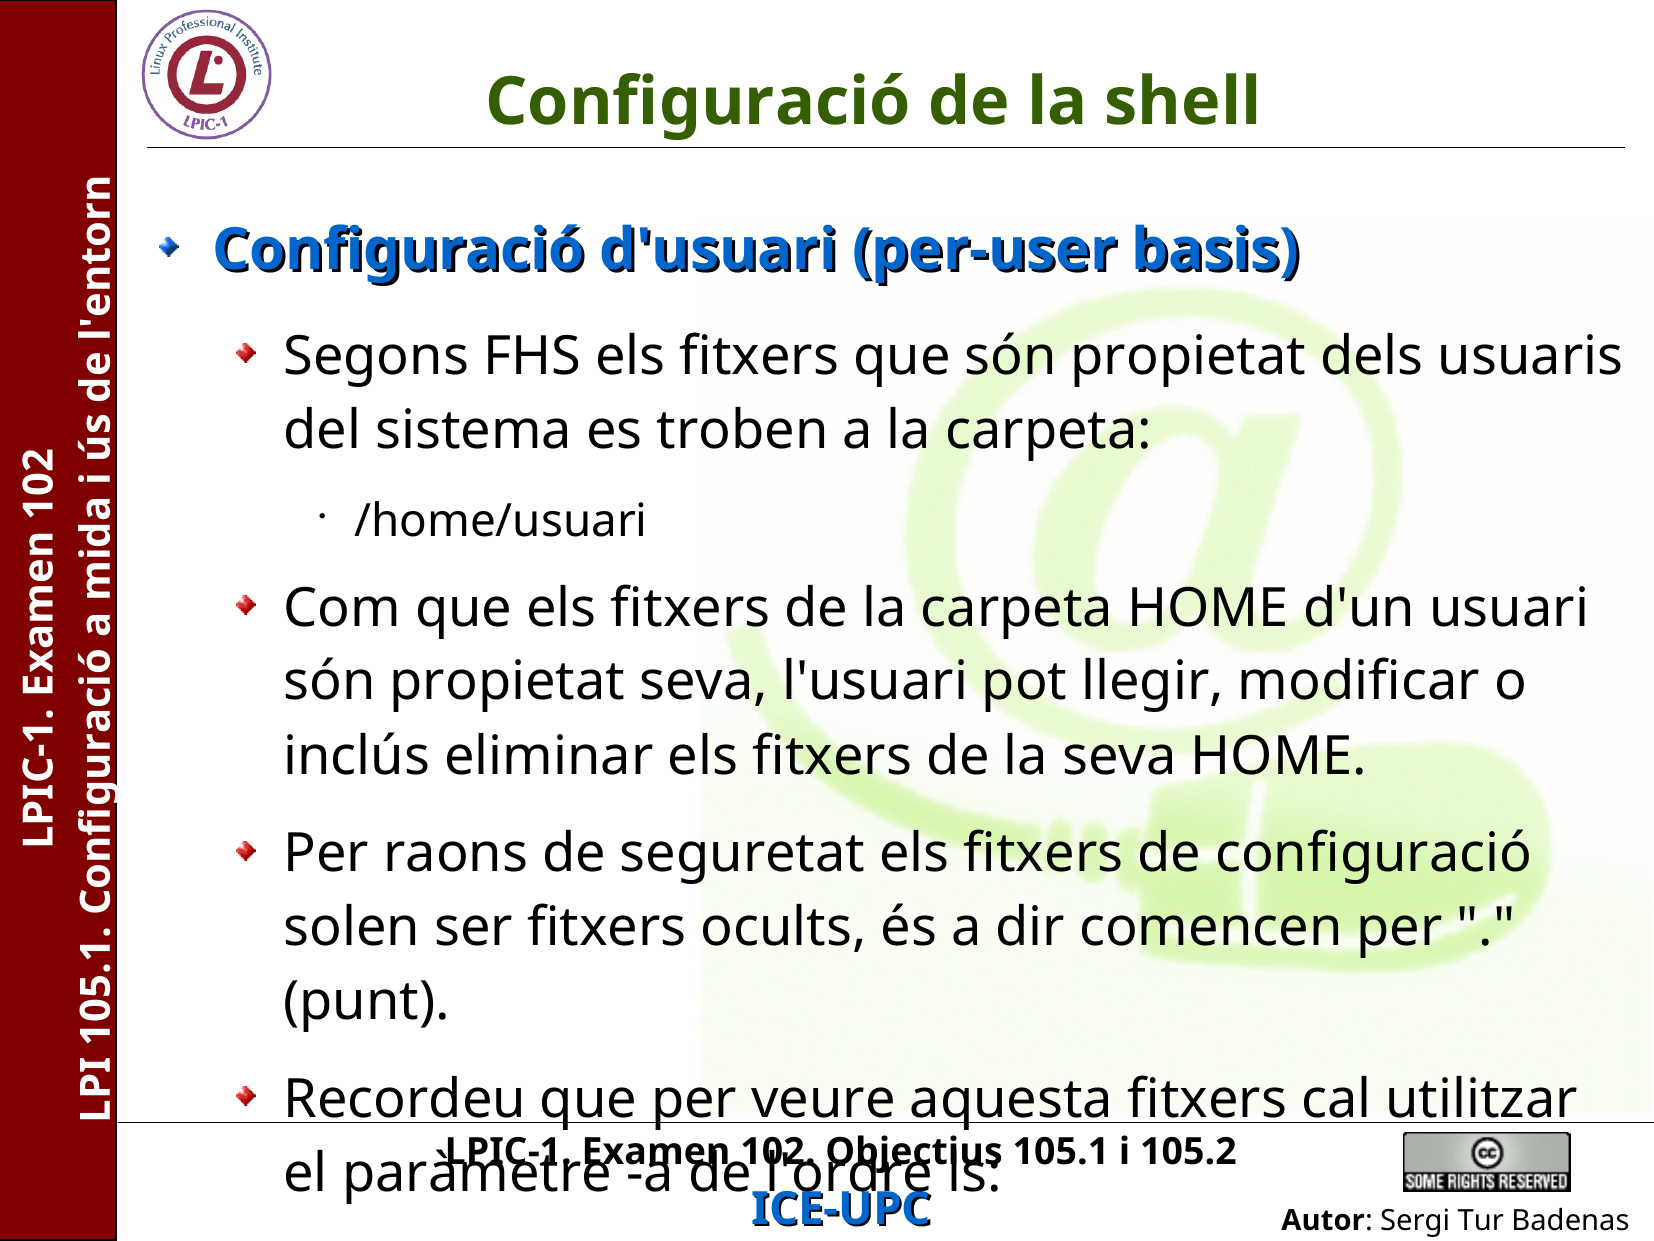

# Configuració de la shell
Configuració d'usuari (per-user basis)
Segons FHS els fitxers que són propietat dels usuaris del sistema es troben a la carpeta:
/home/usuari
Com que els fitxers de la carpeta HOME d'un usuari són propietat seva, l'usuari pot llegir, modificar o inclús eliminar els fitxers de la seva HOME.
Per raons de seguretat els fitxers de configuració solen ser fitxers ocults, és a dir comencen per "." (punt).
Recordeu que per veure aquesta fitxers cal utilitzar el paràmetre -a de l'ordre ls: